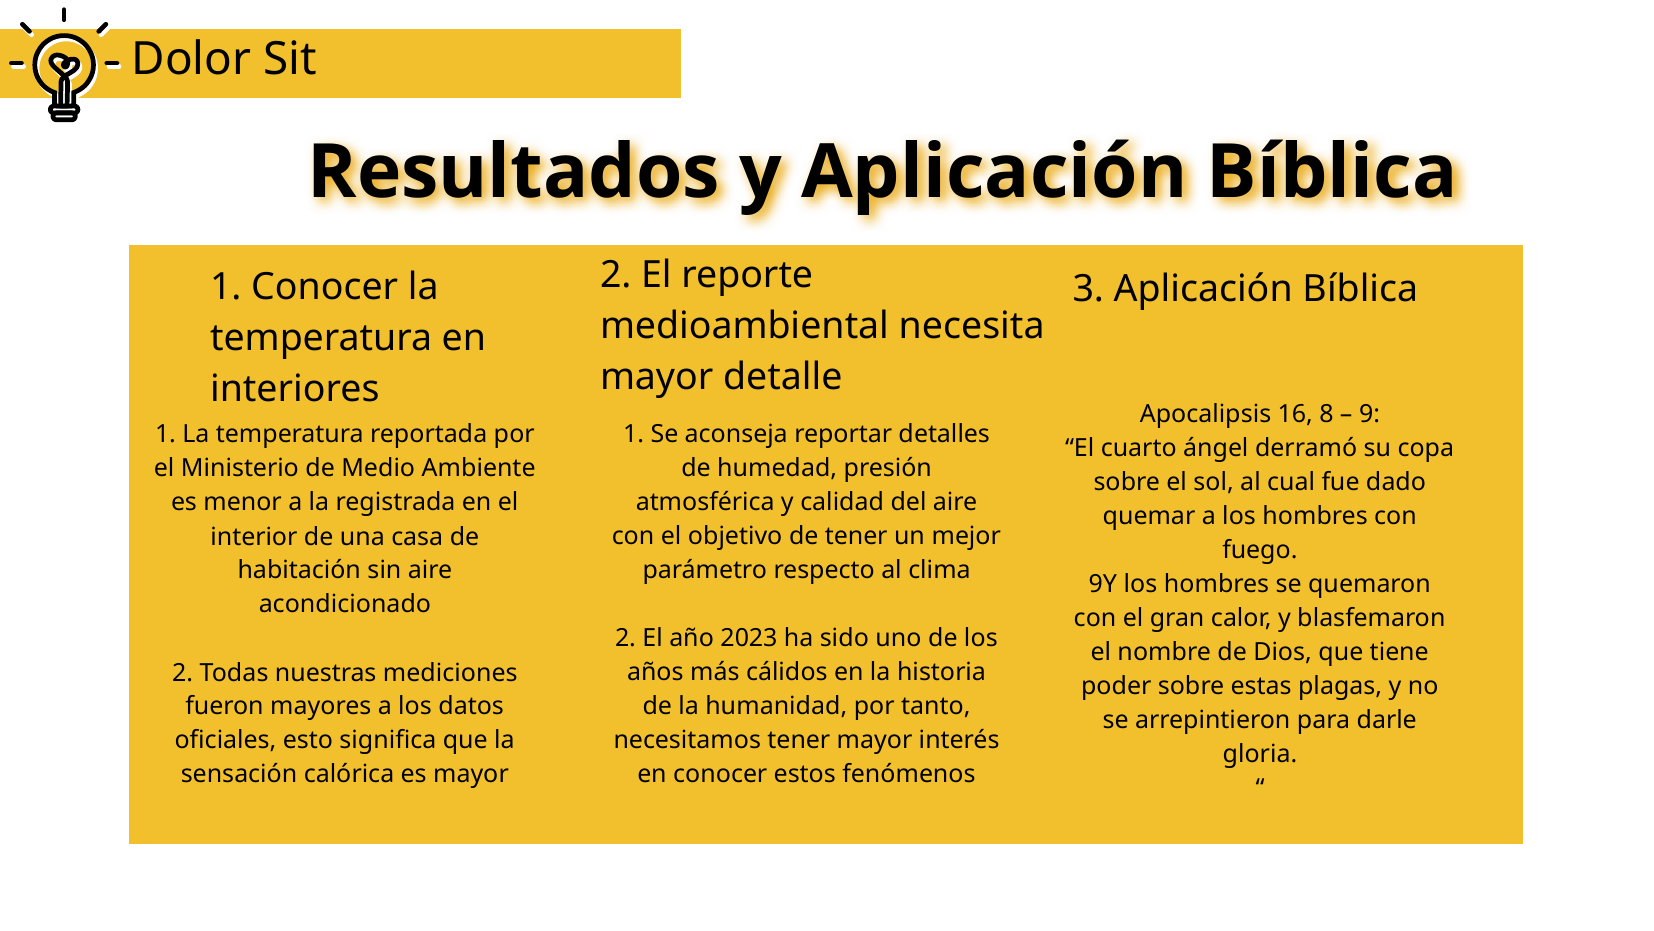

# Dolor Sit
Resultados y Aplicación Bíblica
3. Aplicación Bíblica
2. El reporte medioambiental necesita mayor detalle
1. Conocer la temperatura en interiores
Apocalipsis 16, 8 – 9:
“El cuarto ángel derramó su copa sobre el sol, al cual fue dado quemar a los hombres con fuego.
9Y los hombres se quemaron con el gran calor, y blasfemaron el nombre de Dios, que tiene poder sobre estas plagas, y no se arrepintieron para darle gloria.
“
1. Se aconseja reportar detalles de humedad, presión atmosférica y calidad del aire con el objetivo de tener un mejor parámetro respecto al clima
2. El año 2023 ha sido uno de los años más cálidos en la historia de la humanidad, por tanto, necesitamos tener mayor interés en conocer estos fenómenos
1. La temperatura reportada por el Ministerio de Medio Ambiente es menor a la registrada en el interior de una casa de habitación sin aire acondicionado
2. Todas nuestras mediciones fueron mayores a los datos oficiales, esto significa que la sensación calórica es mayor